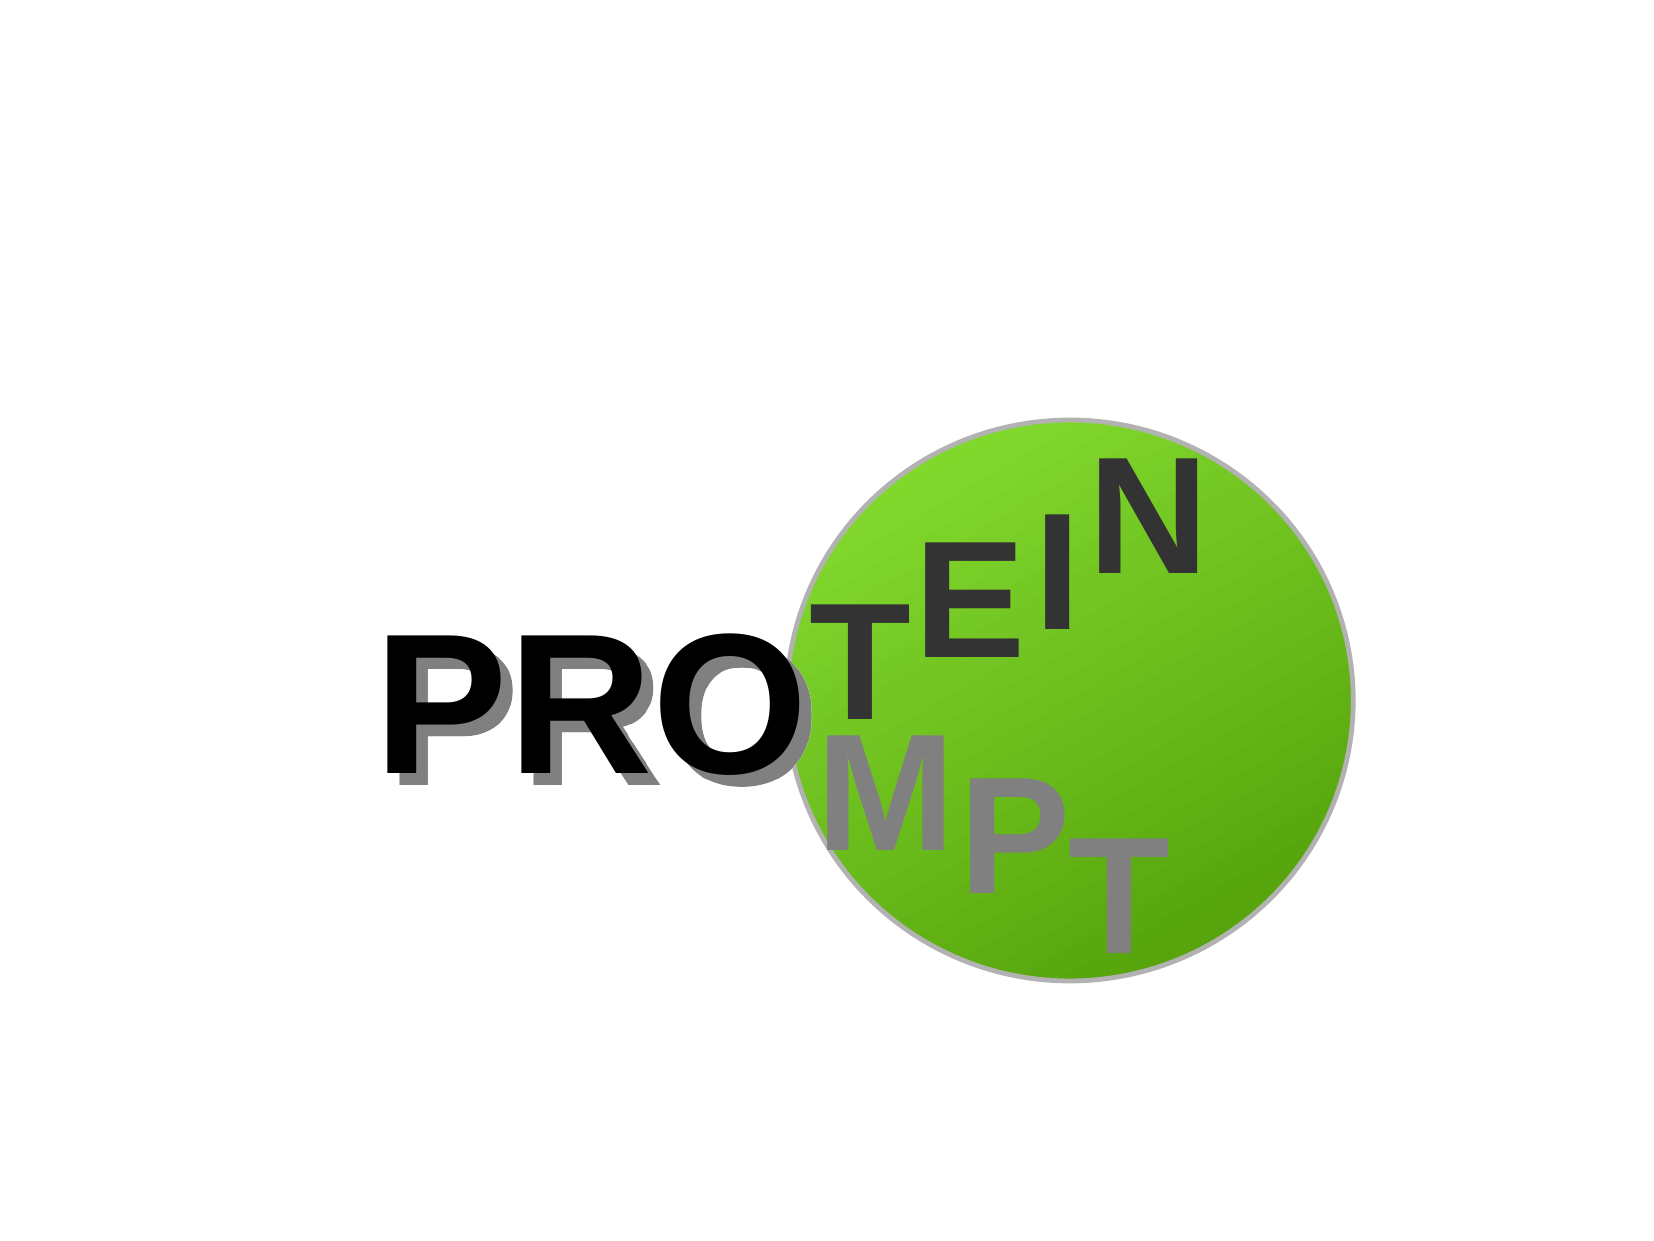

N
I
E
T
PRO
M
P
T